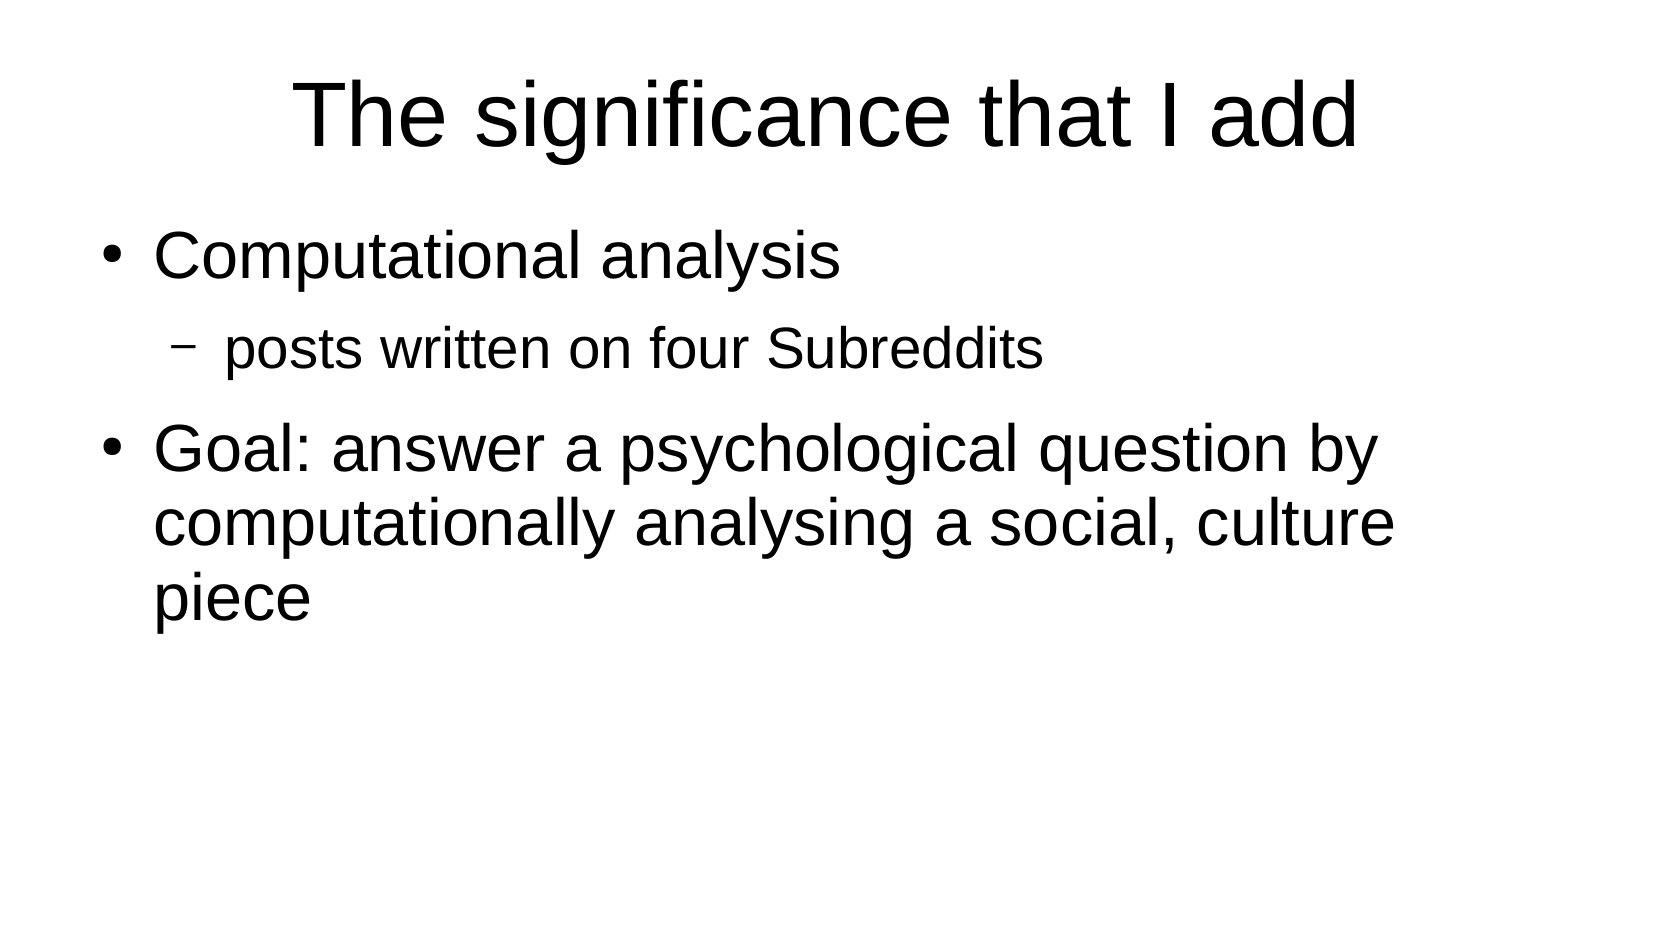

# The significance that I add
Computational analysis
posts written on four Subreddits
Goal: answer a psychological question by computationally analysing a social, culture piece